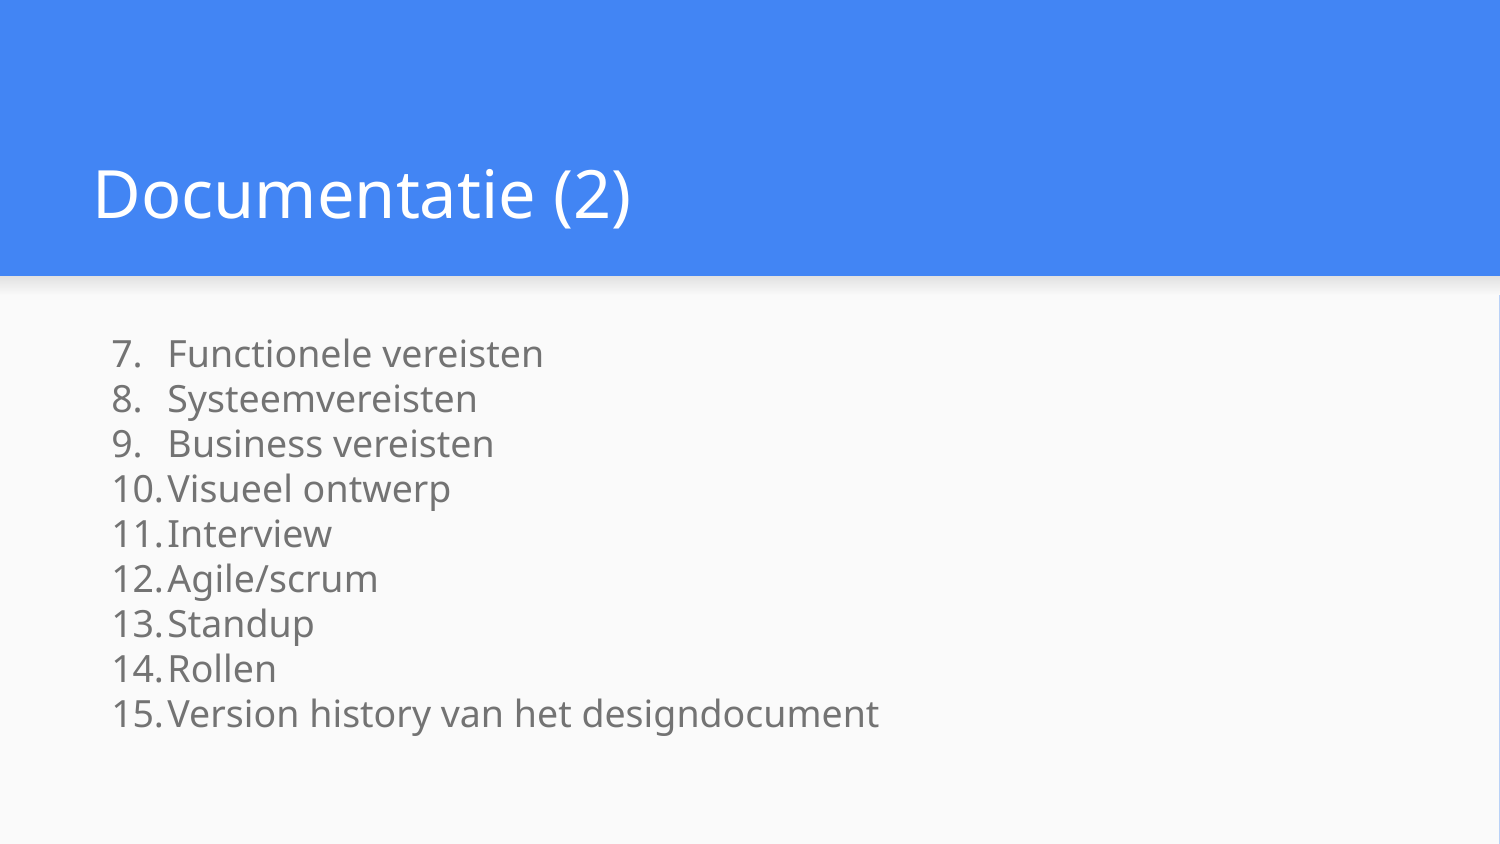

# Documentatie (2)
Functionele vereisten
Systeemvereisten
Business vereisten
Visueel ontwerp
Interview
Agile/scrum
Standup
Rollen
Version history van het designdocument